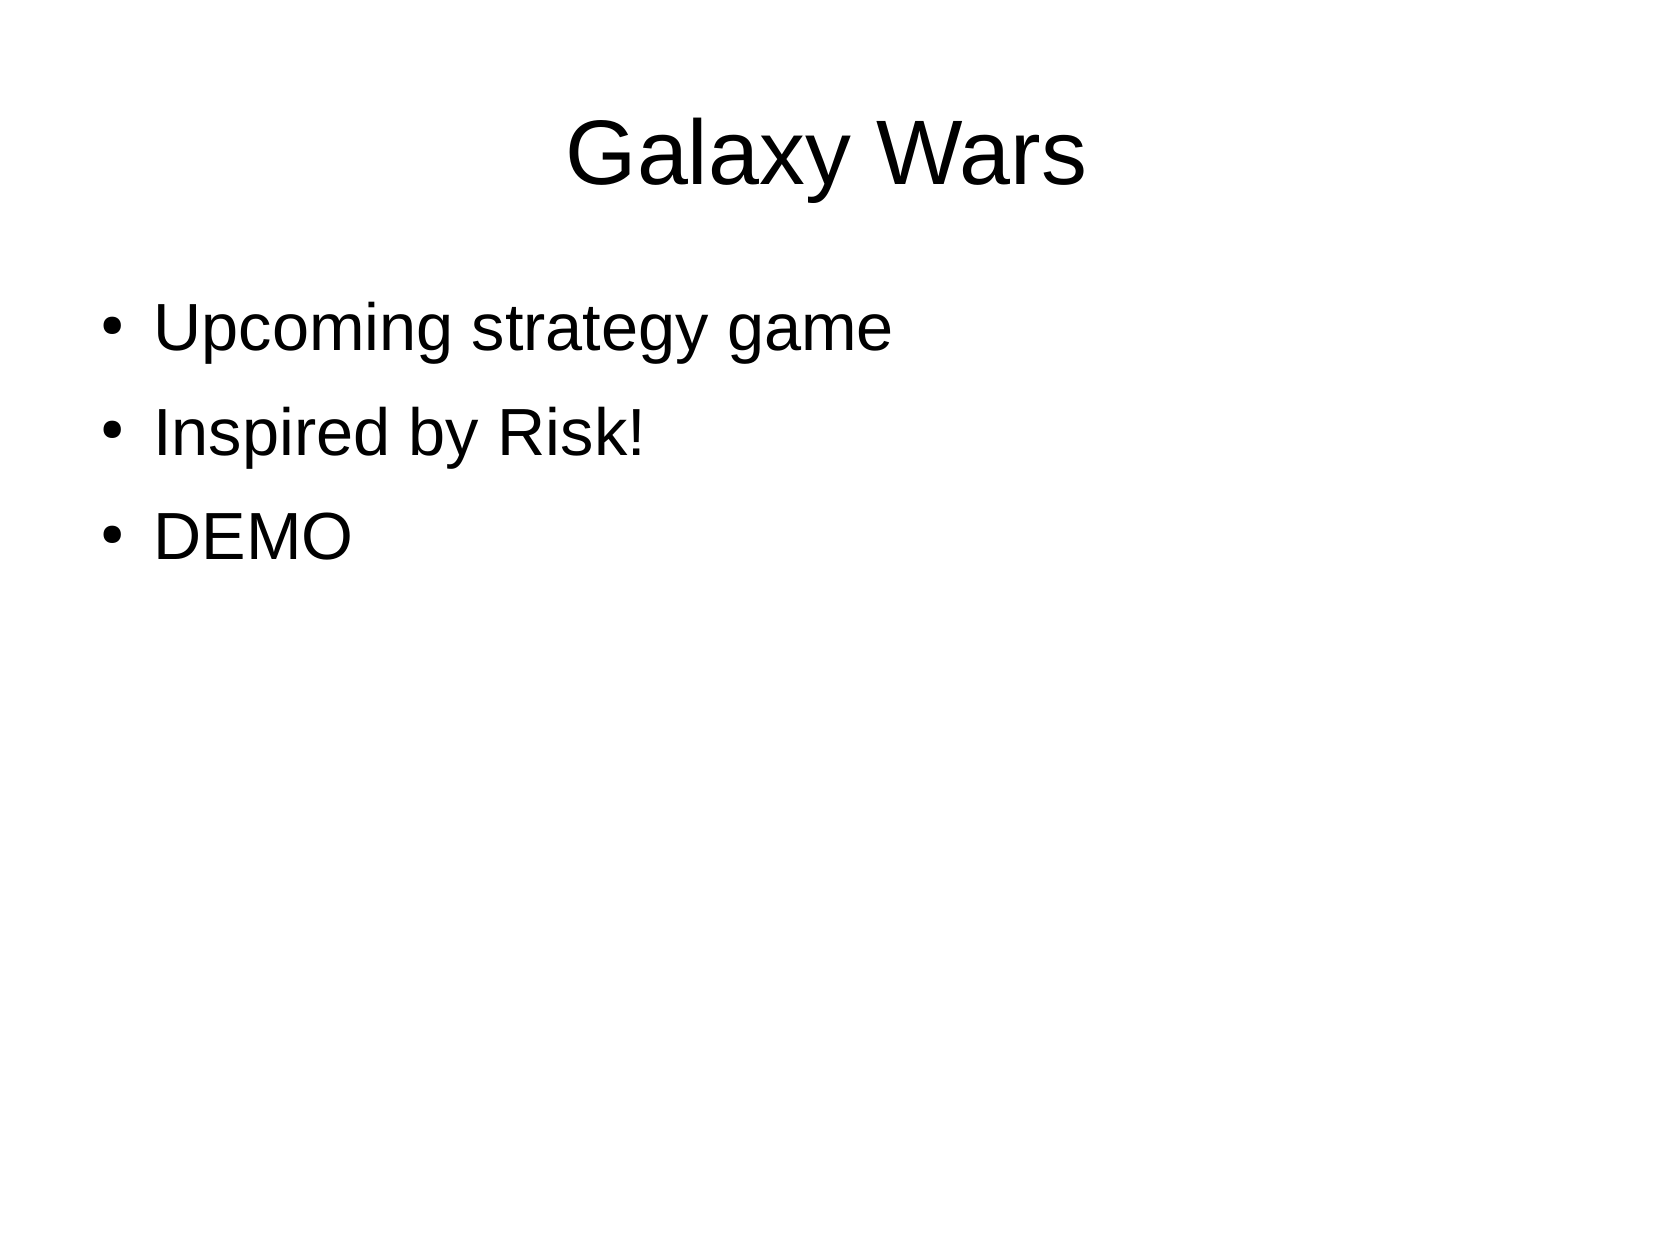

# Galaxy Wars
Upcoming strategy game
Inspired by Risk!
DEMO